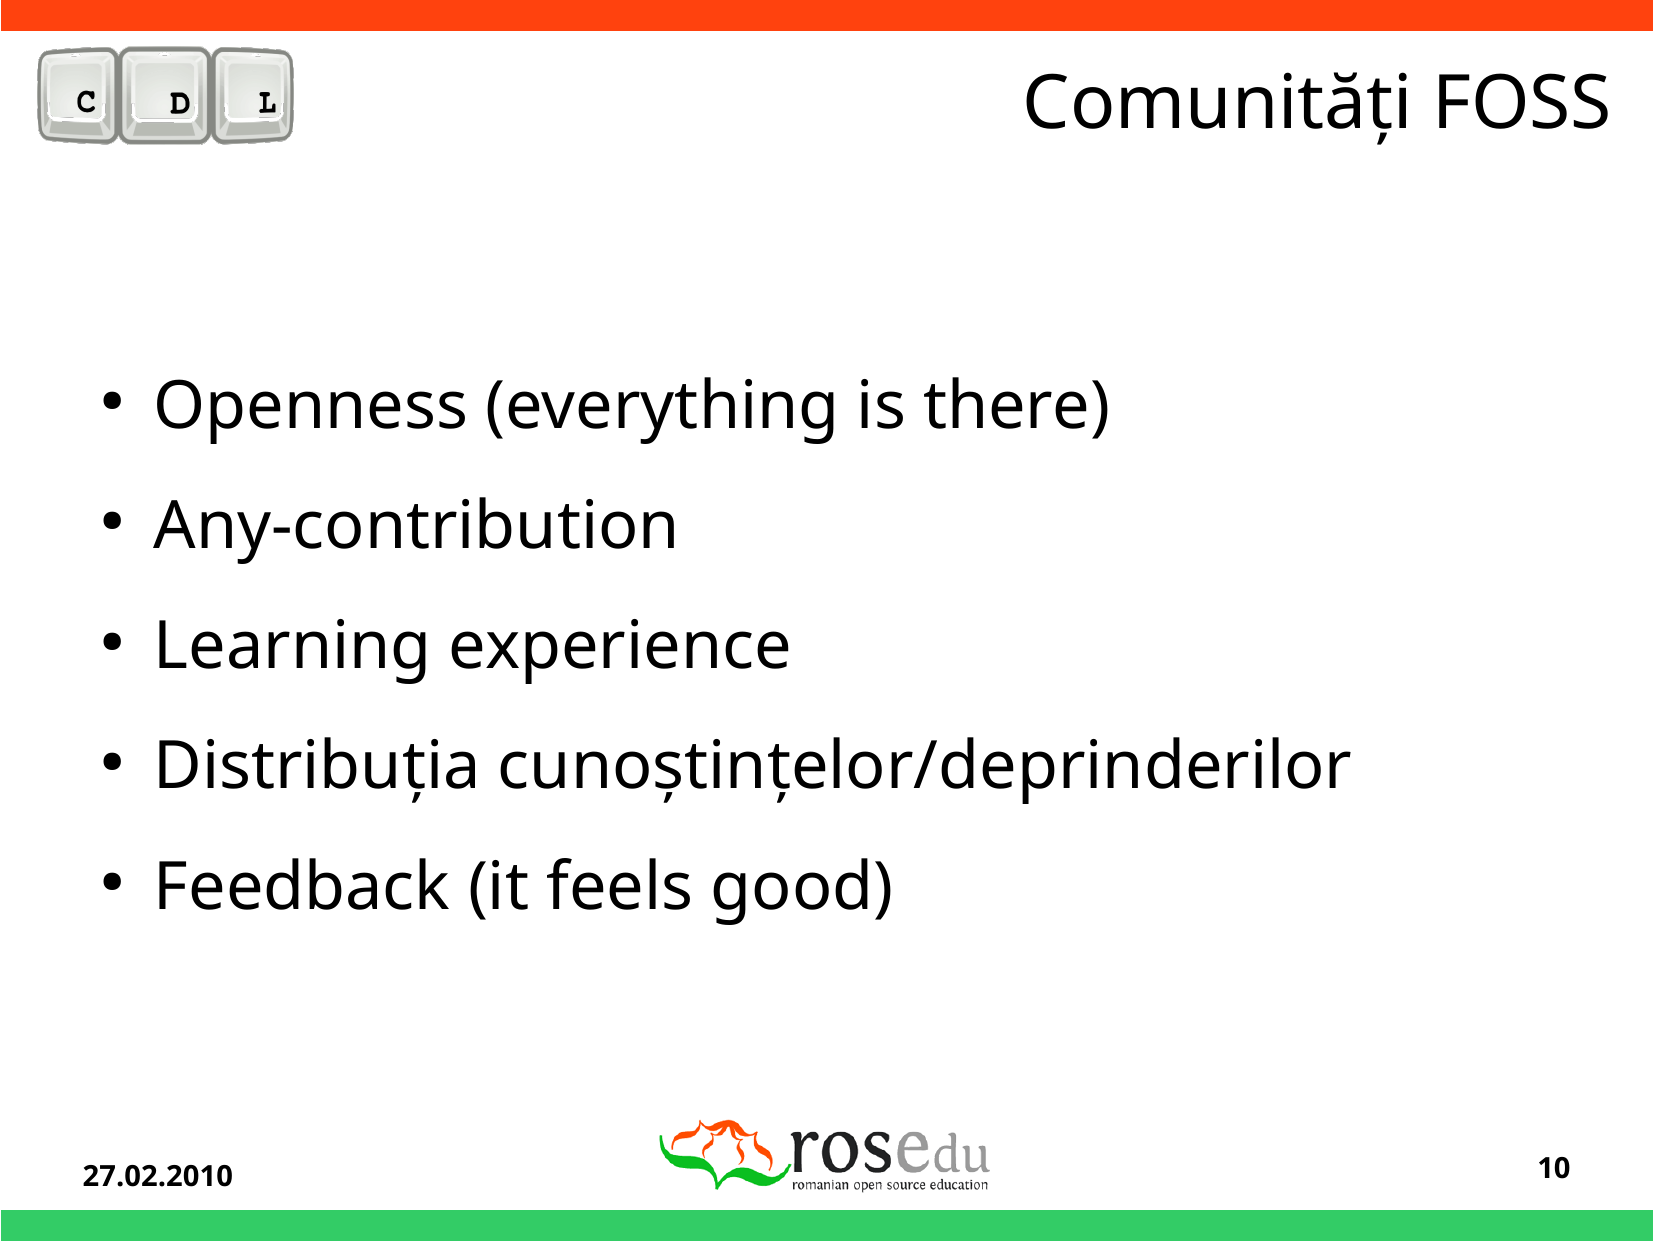

# Comunități FOSS
Openness (everything is there)
Any-contribution
Learning experience
Distribuția cunoștințelor/deprinderilor
Feedback (it feels good)
10
27.02.2010